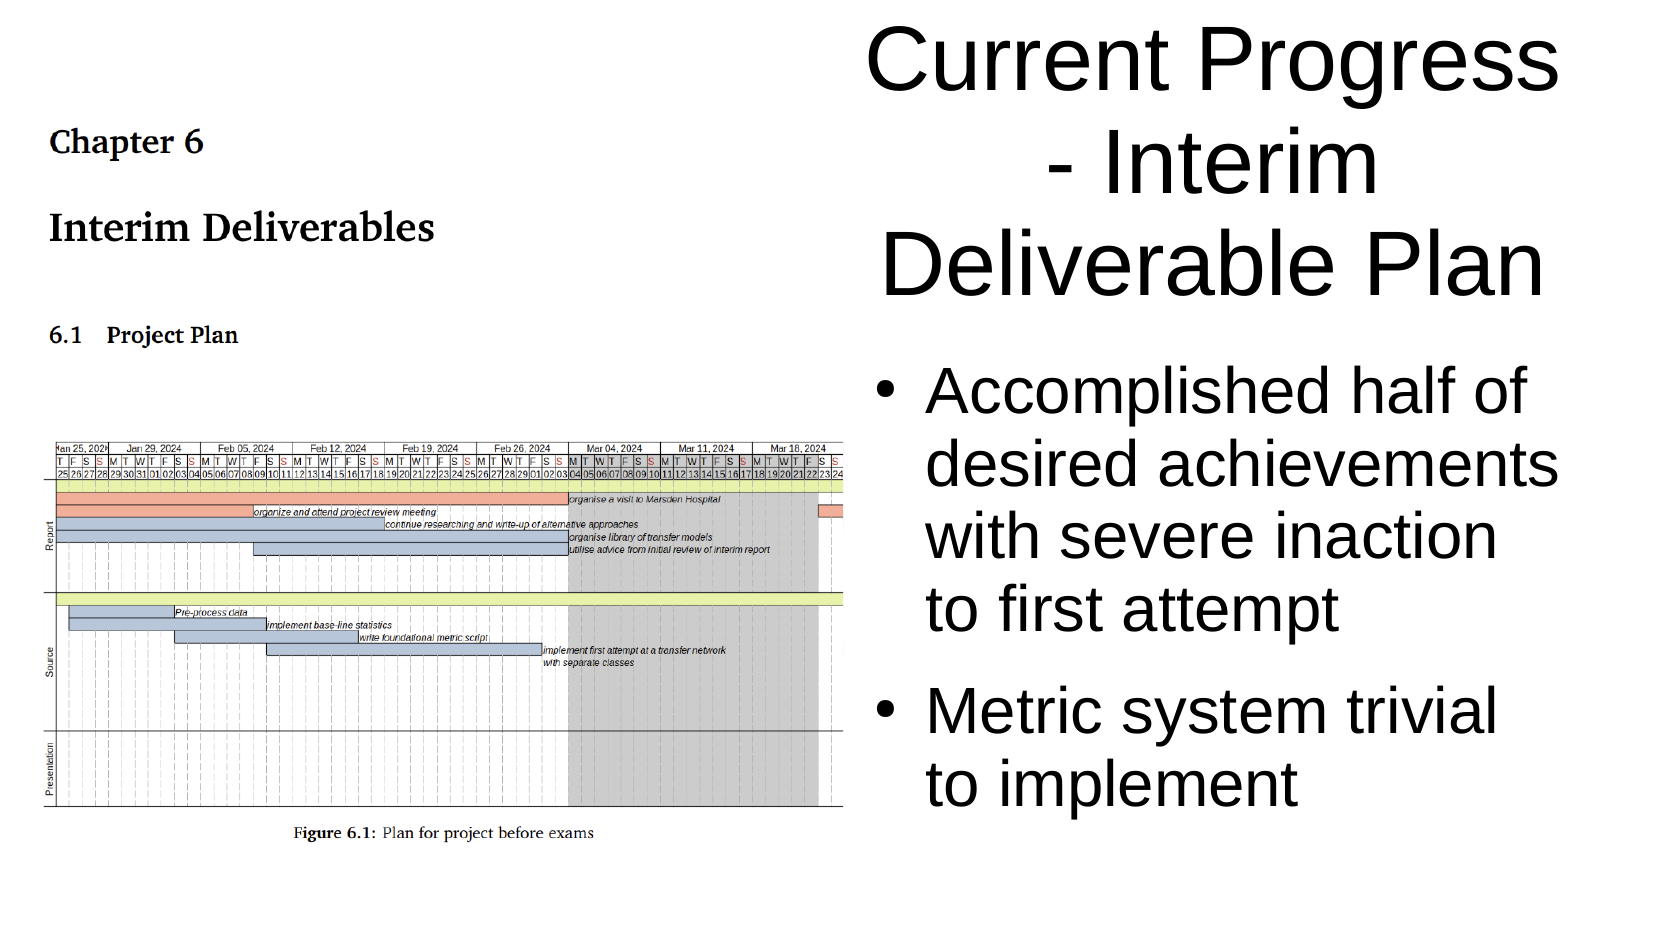

# Current Progress - Interim Deliverable Plan
Accomplished half of desired achievements with severe inaction to first attempt
Metric system trivial to implement